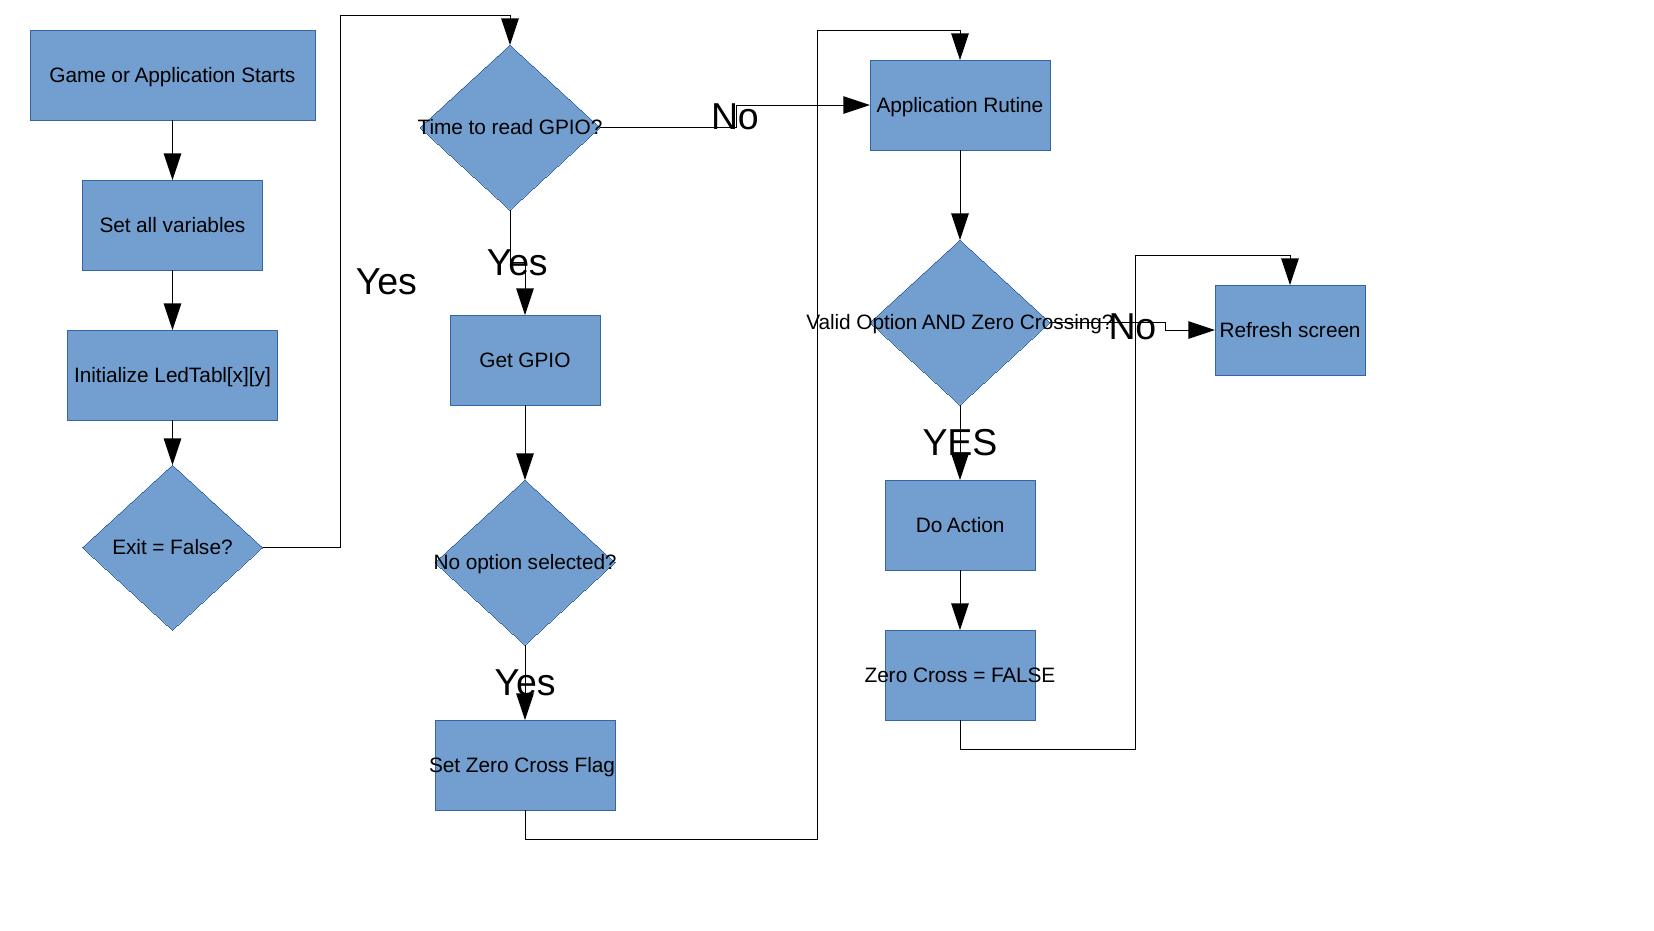

Game or Application Starts
Time to read GPIO?
Application Rutine
Set all variables
Valid Option AND Zero Crossing?
Refresh screen
Get GPIO
Initialize LedTabl[x][y]
Exit = False?
No option selected?
Do Action
Zero Cross = FALSE
Set Zero Cross Flag